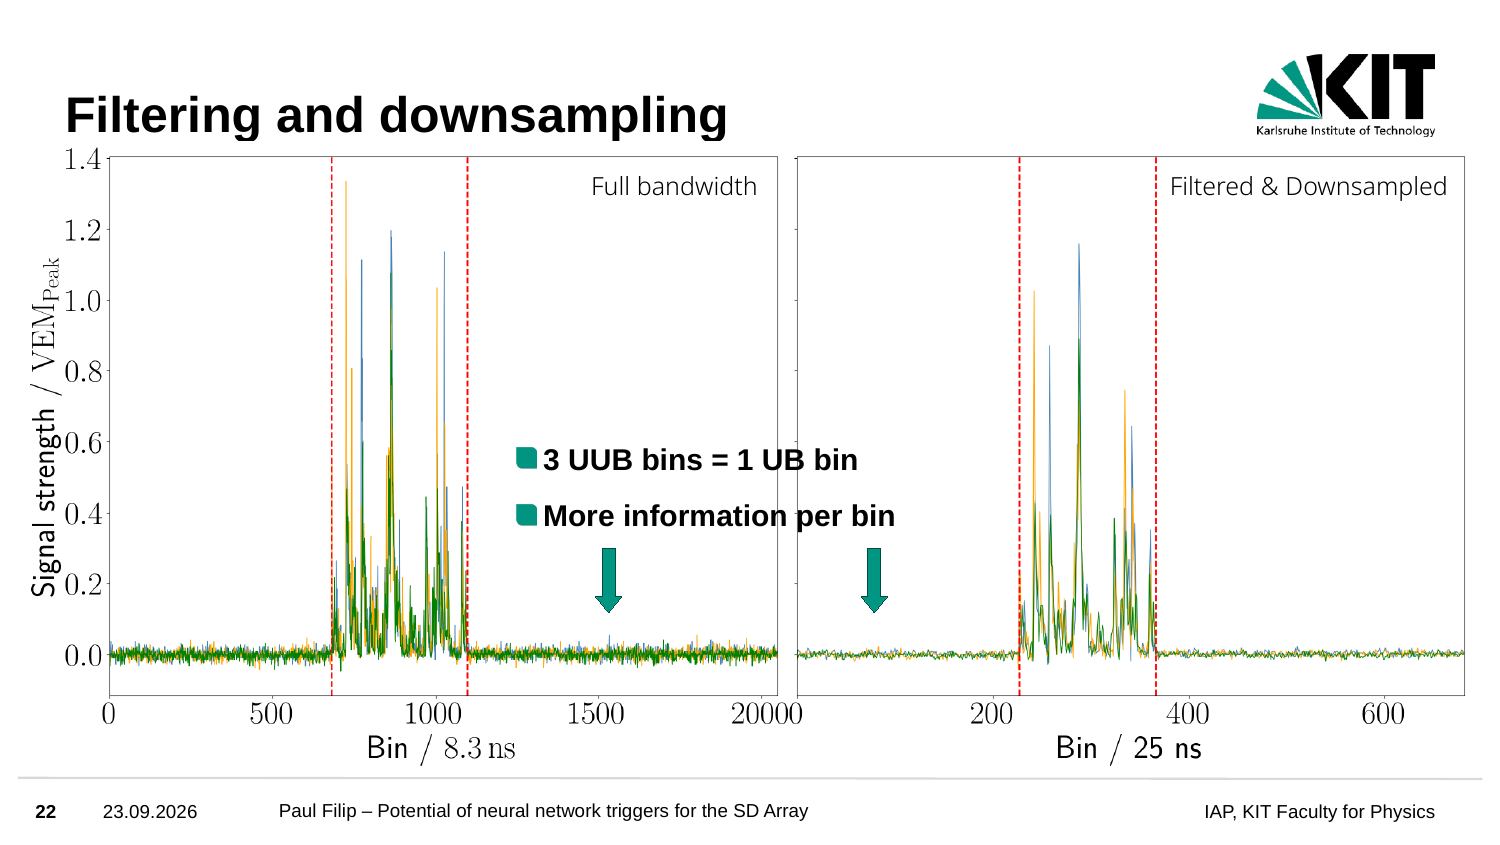

# Filtering and downsampling
Full bandwidth
Filtered & Downsampled
3 UUB bins = 1 UB bin
More information per bin
22